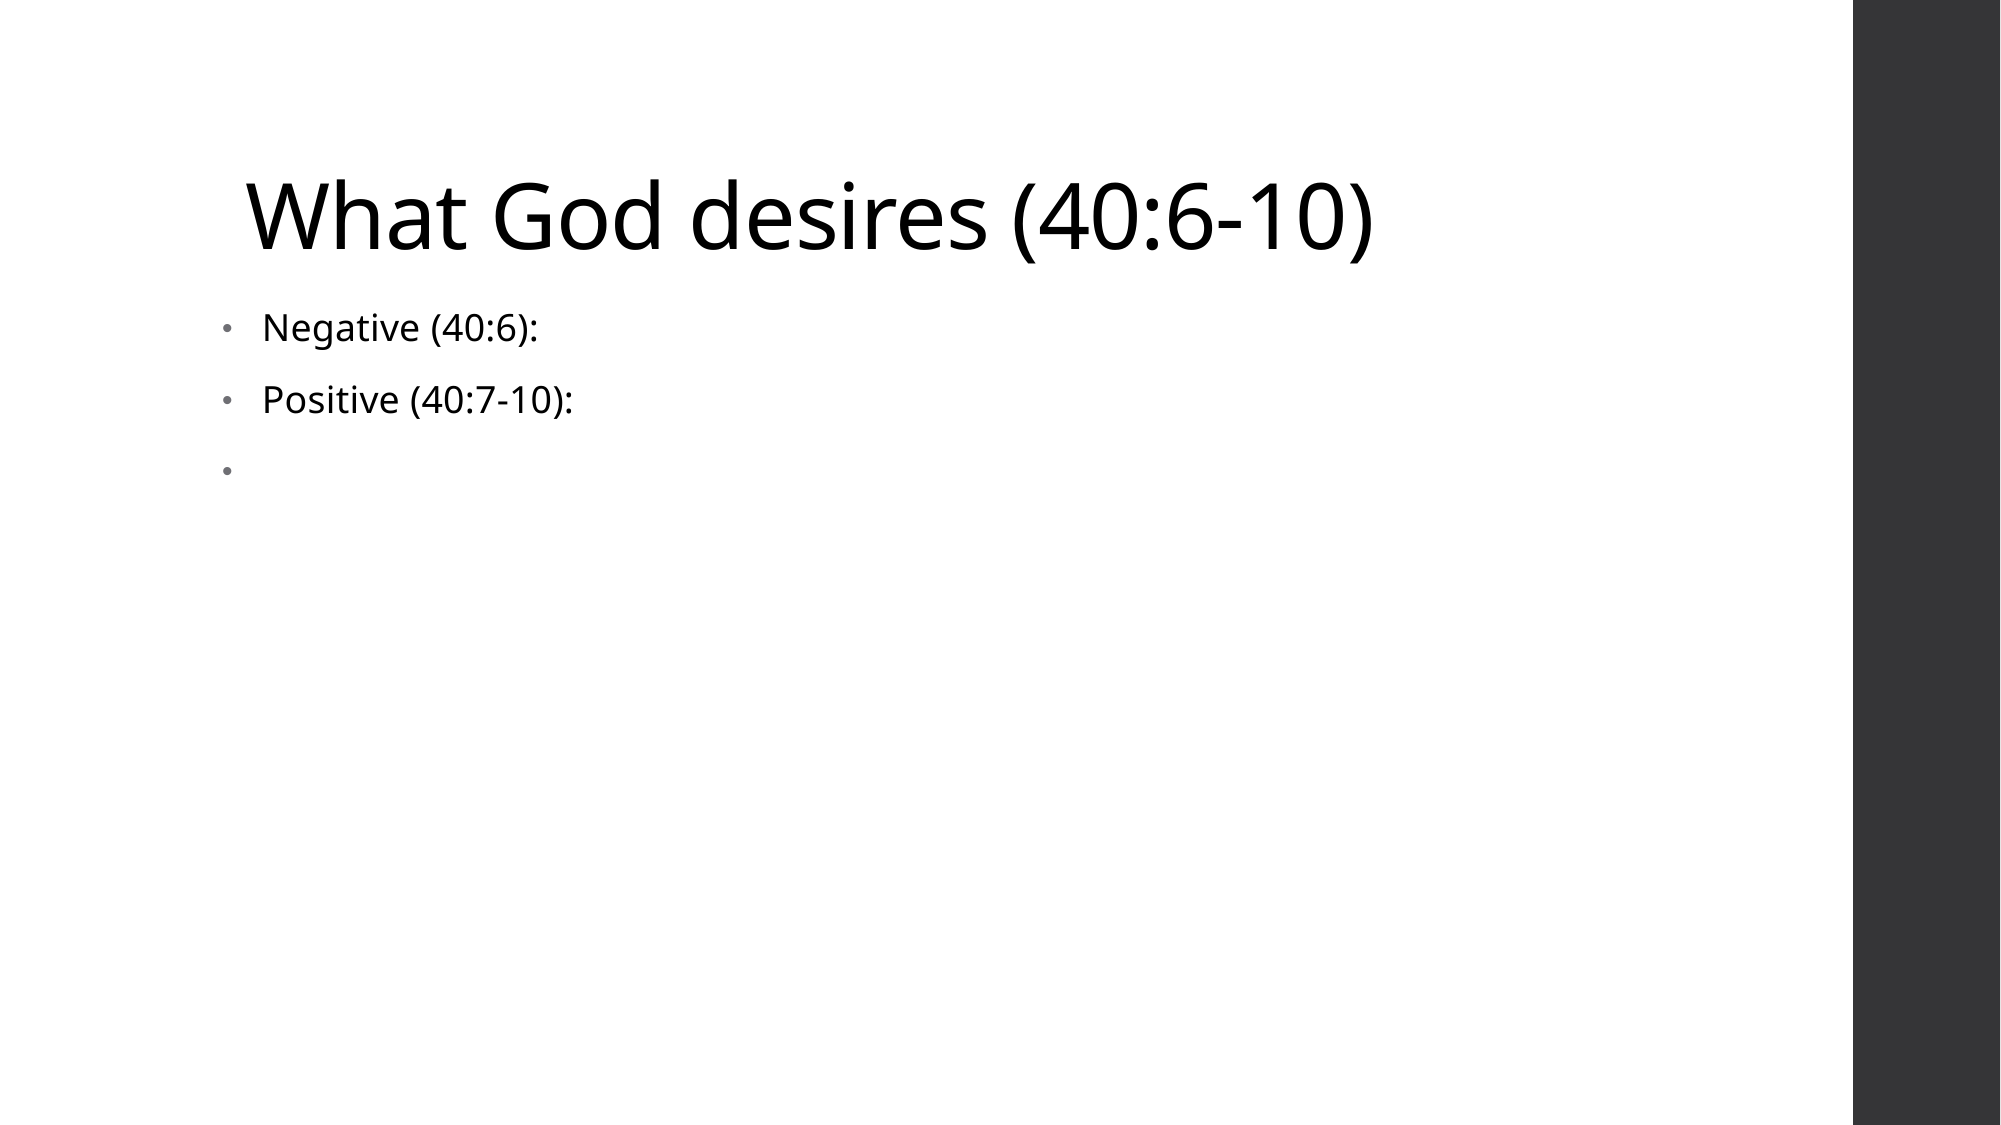

# What God desires (40:6-10)
 Negative (40:6):
 Positive (40:7-10):